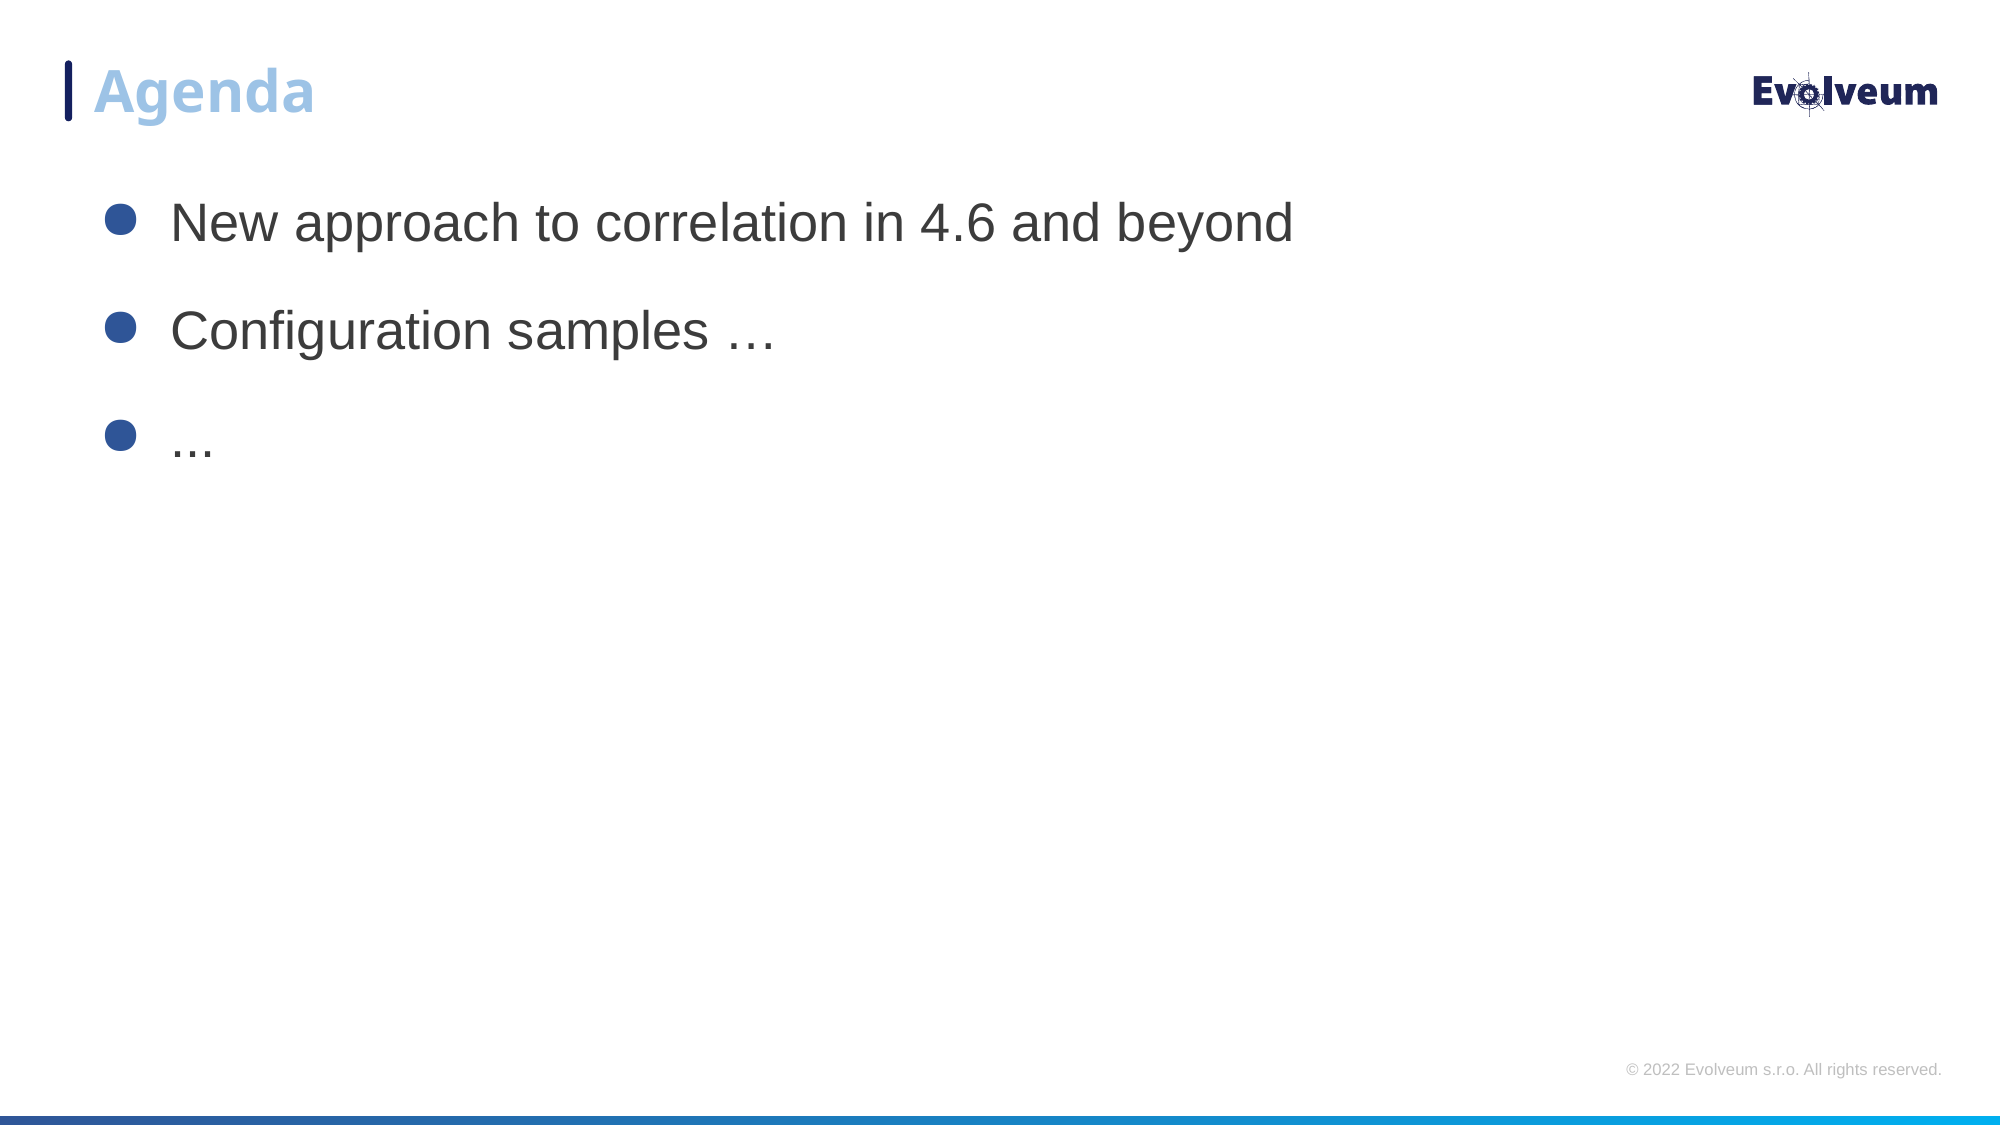

# Agenda
New approach to correlation in 4.6 and beyond
Configuration samples …
...